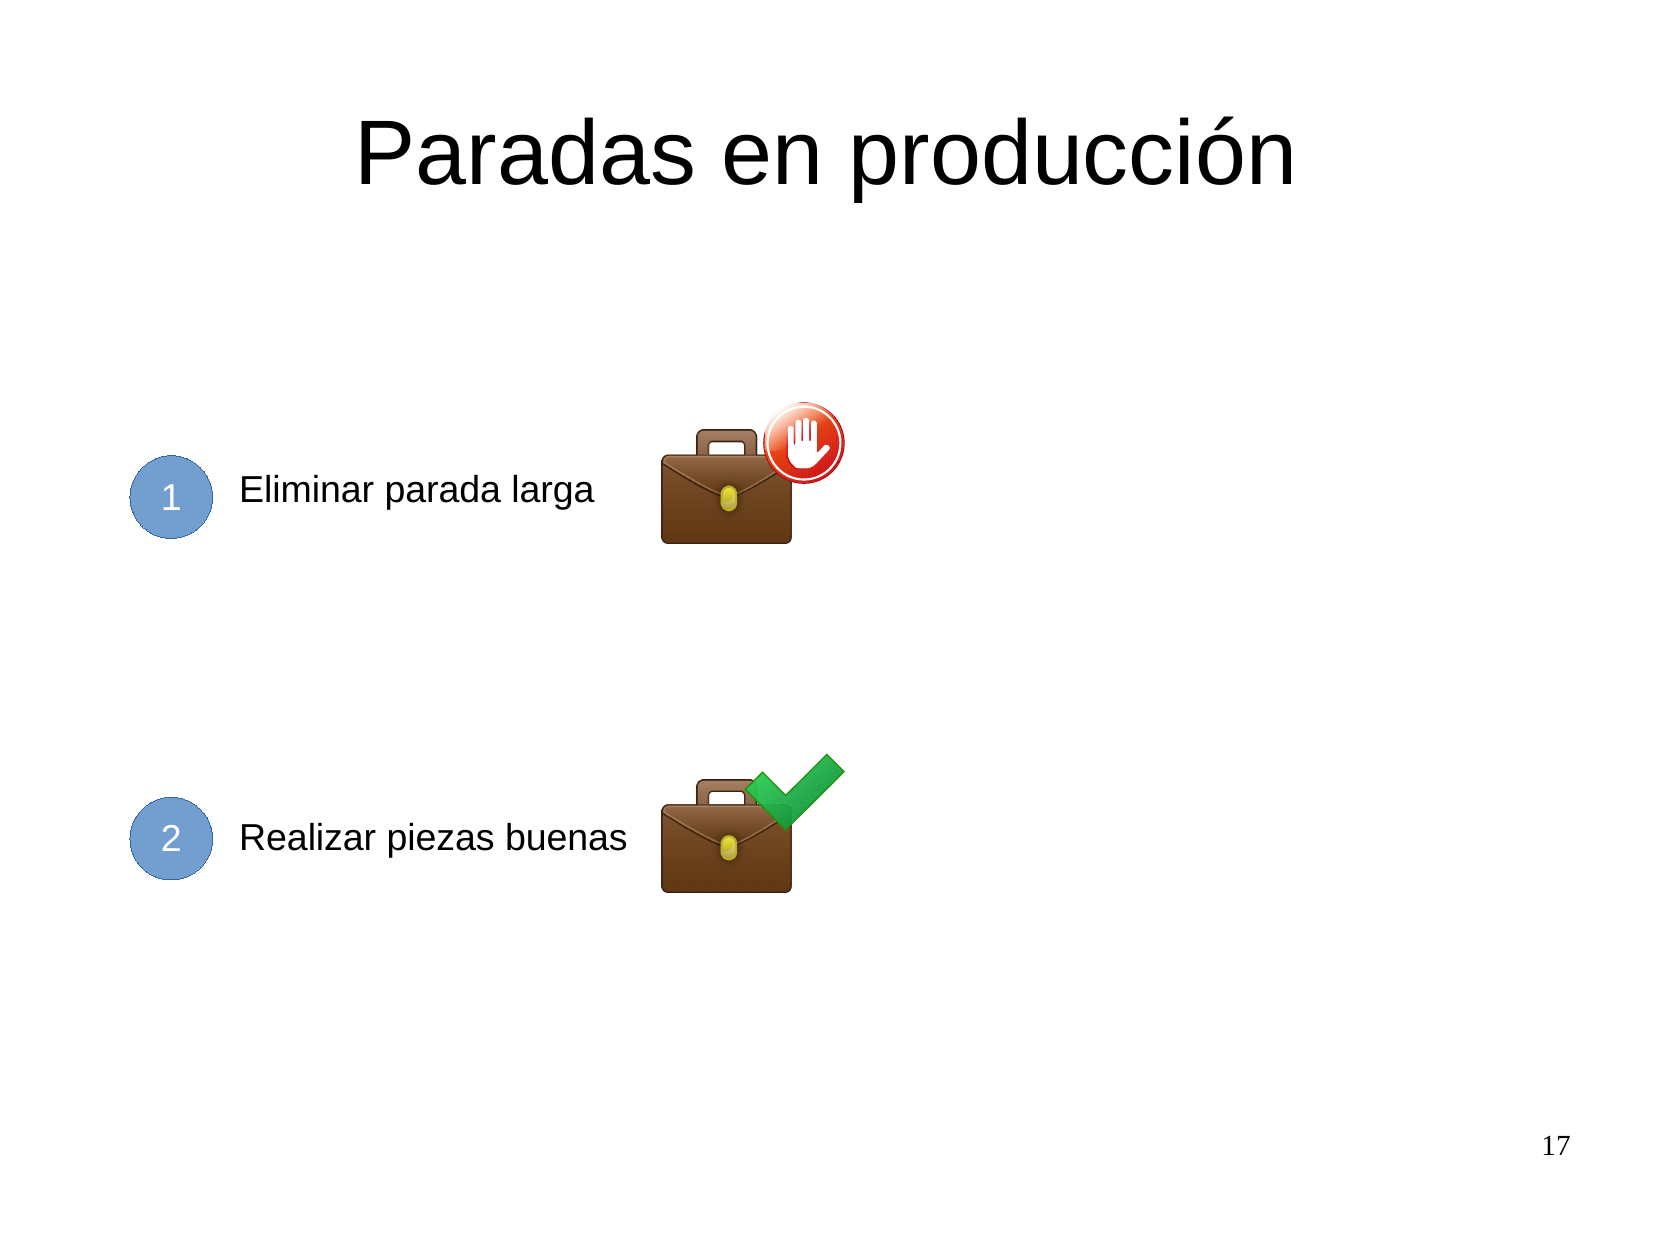

# Paradas en producción
1
Eliminar parada larga
2
Realizar piezas buenas
17